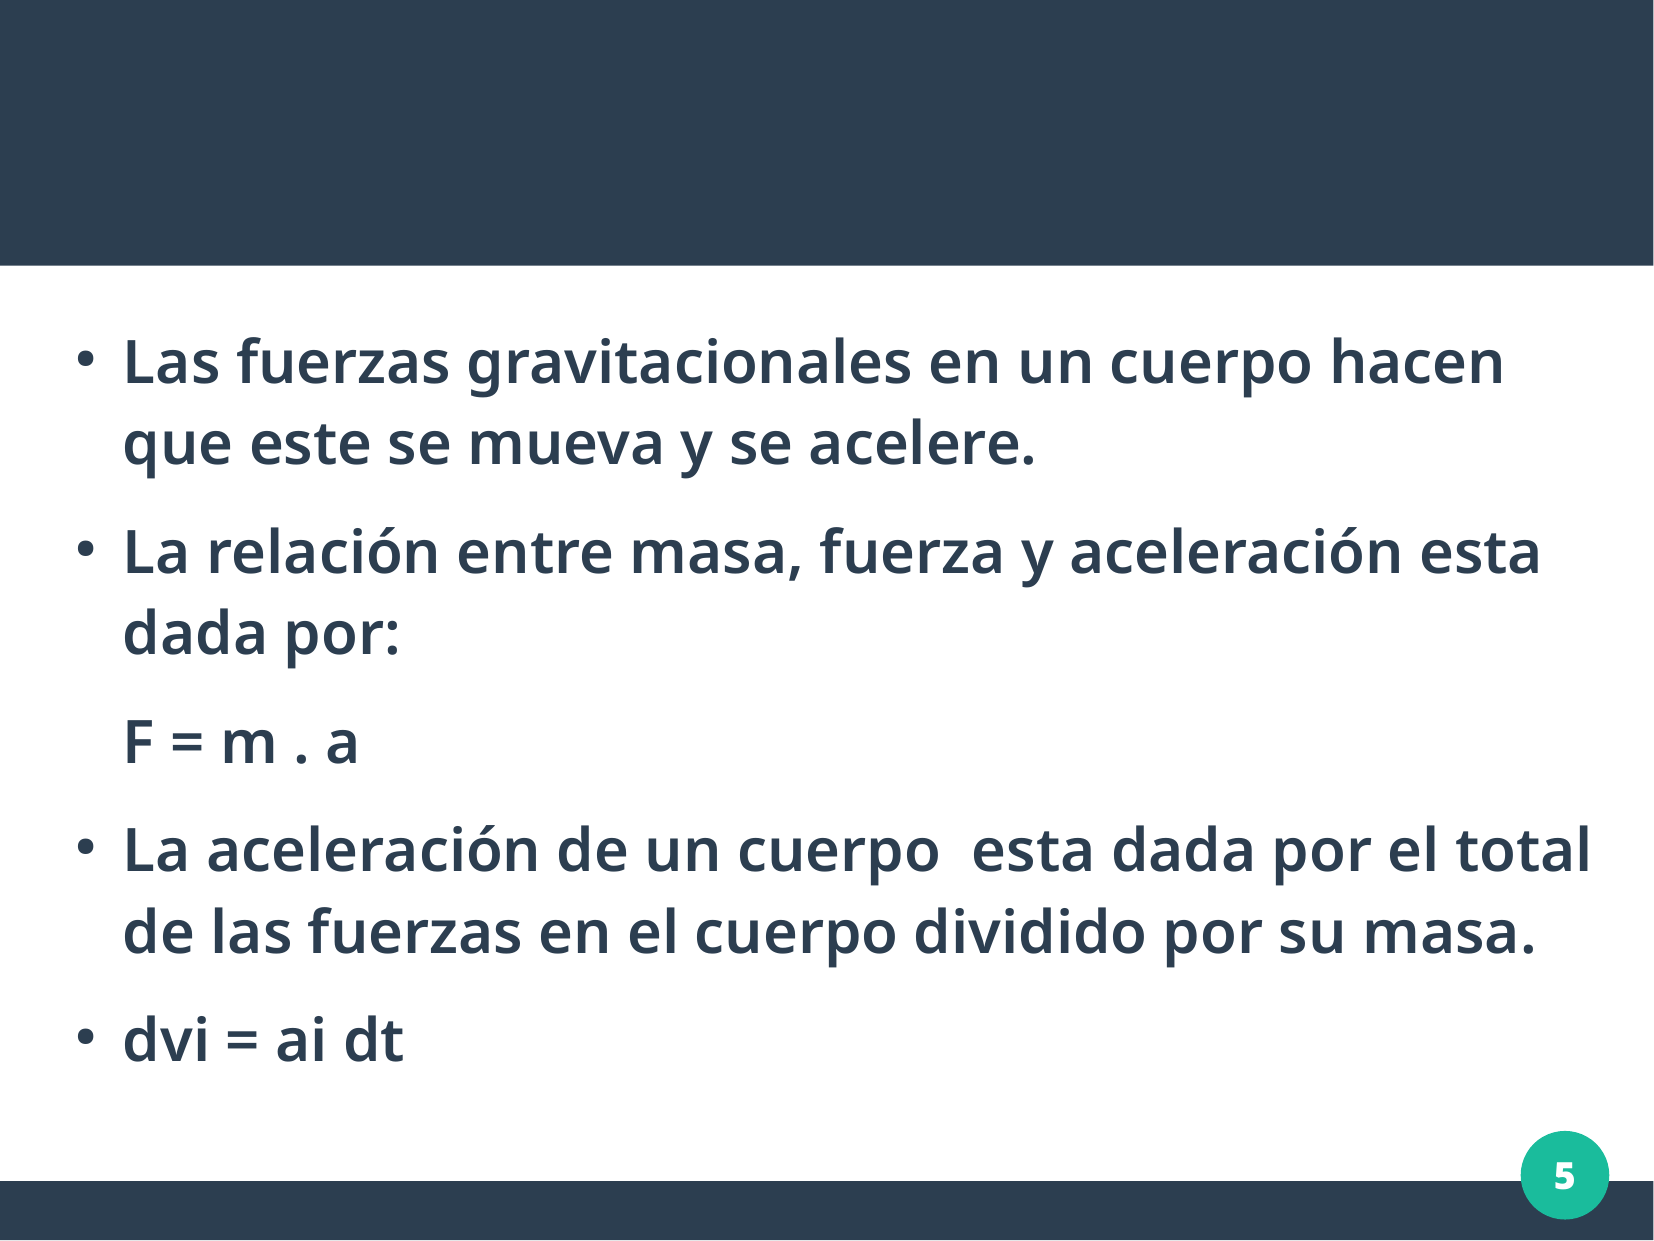

# Las fuerzas gravitacionales en un cuerpo hacen que este se mueva y se acelere.
La relación entre masa, fuerza y aceleración esta dada por:
F = m . a
La aceleración de un cuerpo esta dada por el total de las fuerzas en el cuerpo dividido por su masa.
dvi = ai dt
5